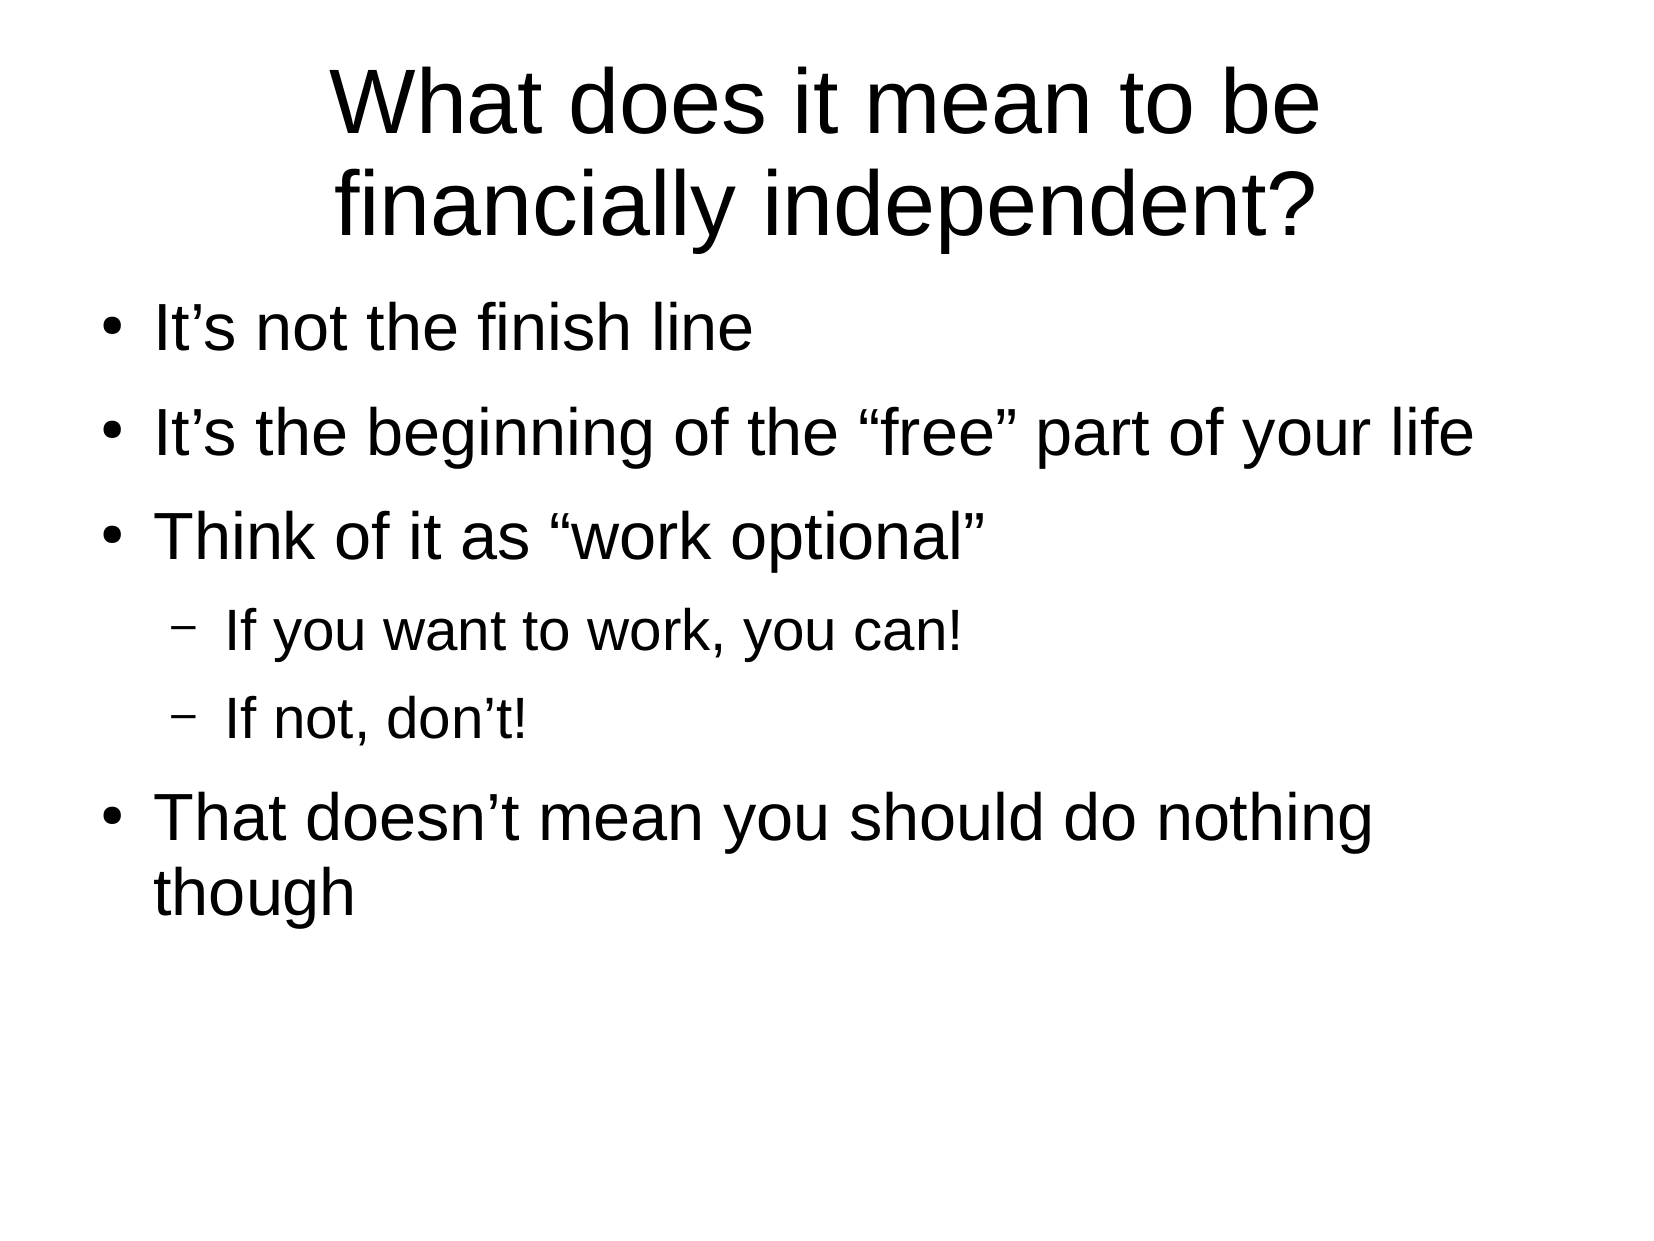

# What does it mean to be financially independent?
It’s not the finish line
It’s the beginning of the “free” part of your life
Think of it as “work optional”
If you want to work, you can!
If not, don’t!
That doesn’t mean you should do nothing though